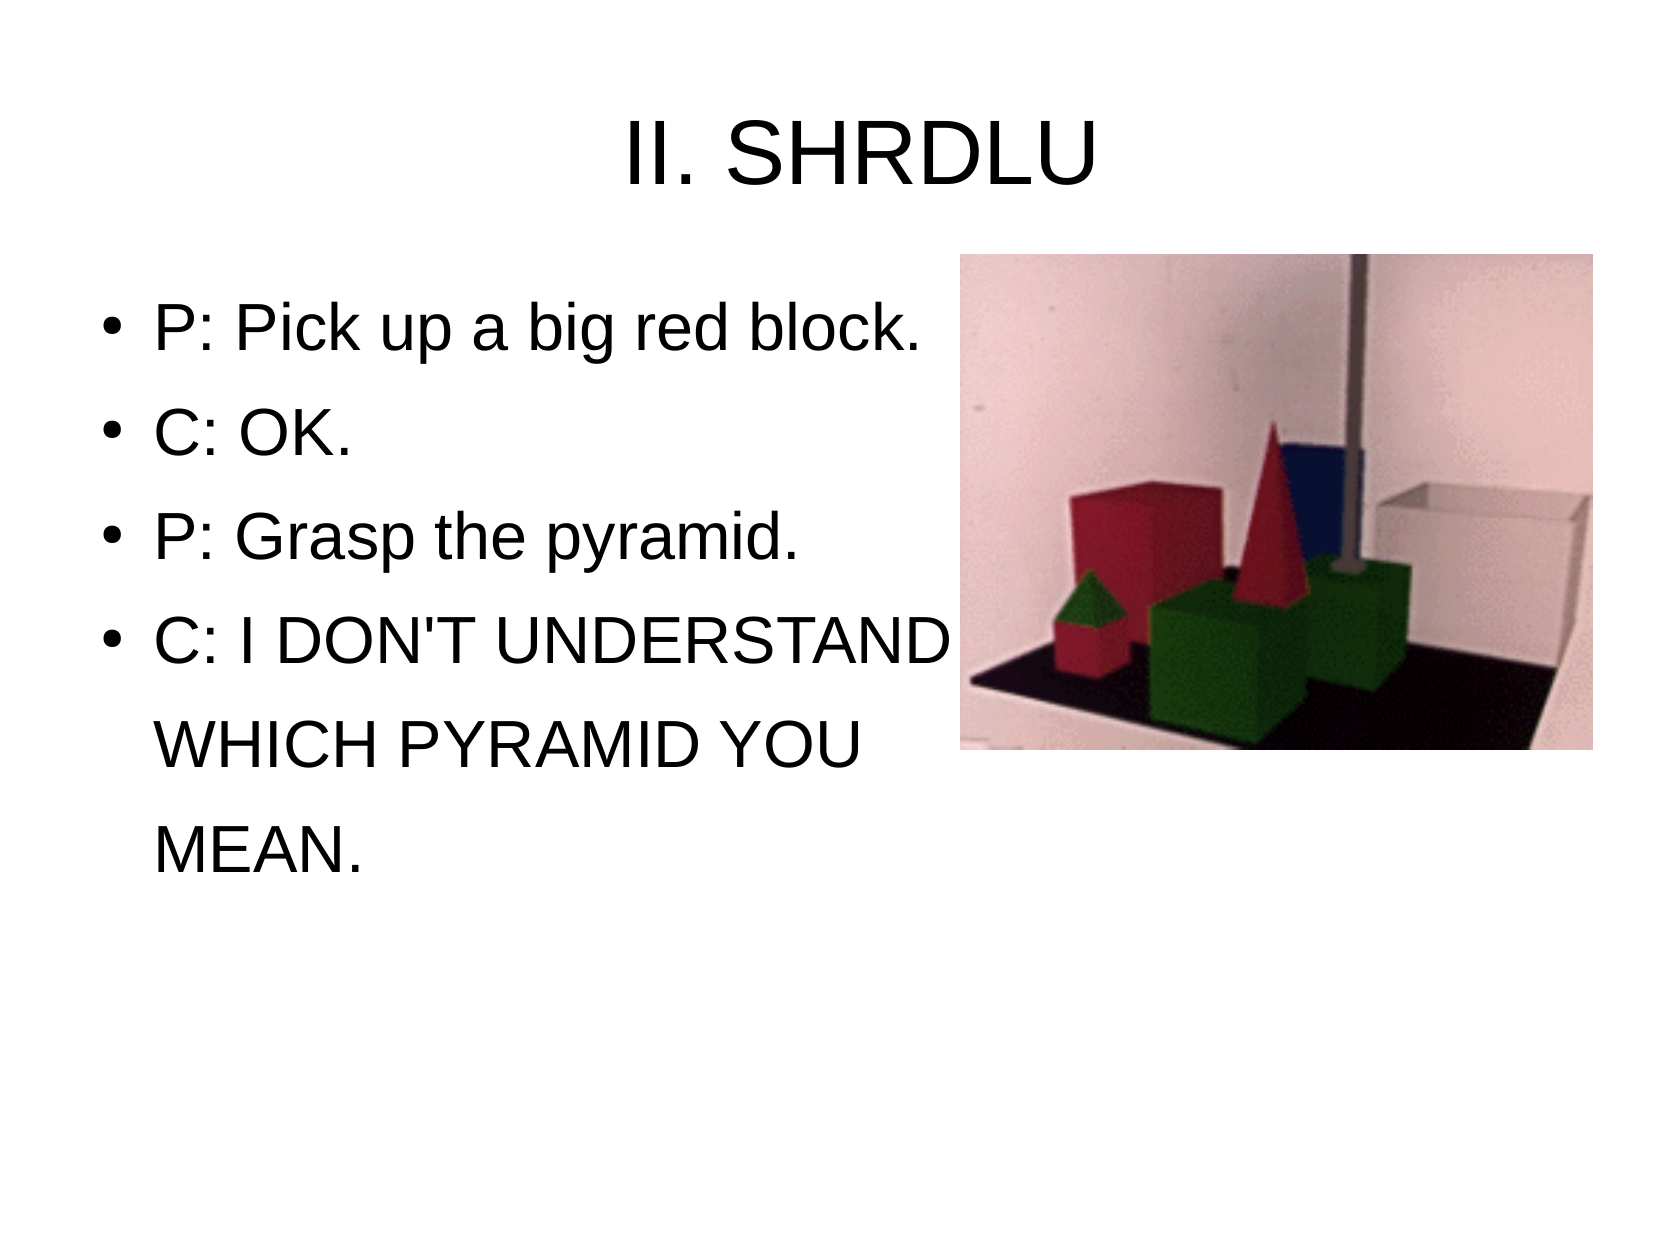

# II. SHRDLU
P: Pick up a big red block.
C: OK.
P: Grasp the pyramid.
C: I DON'T UNDERSTAND
WHICH PYRAMID YOU
MEAN.